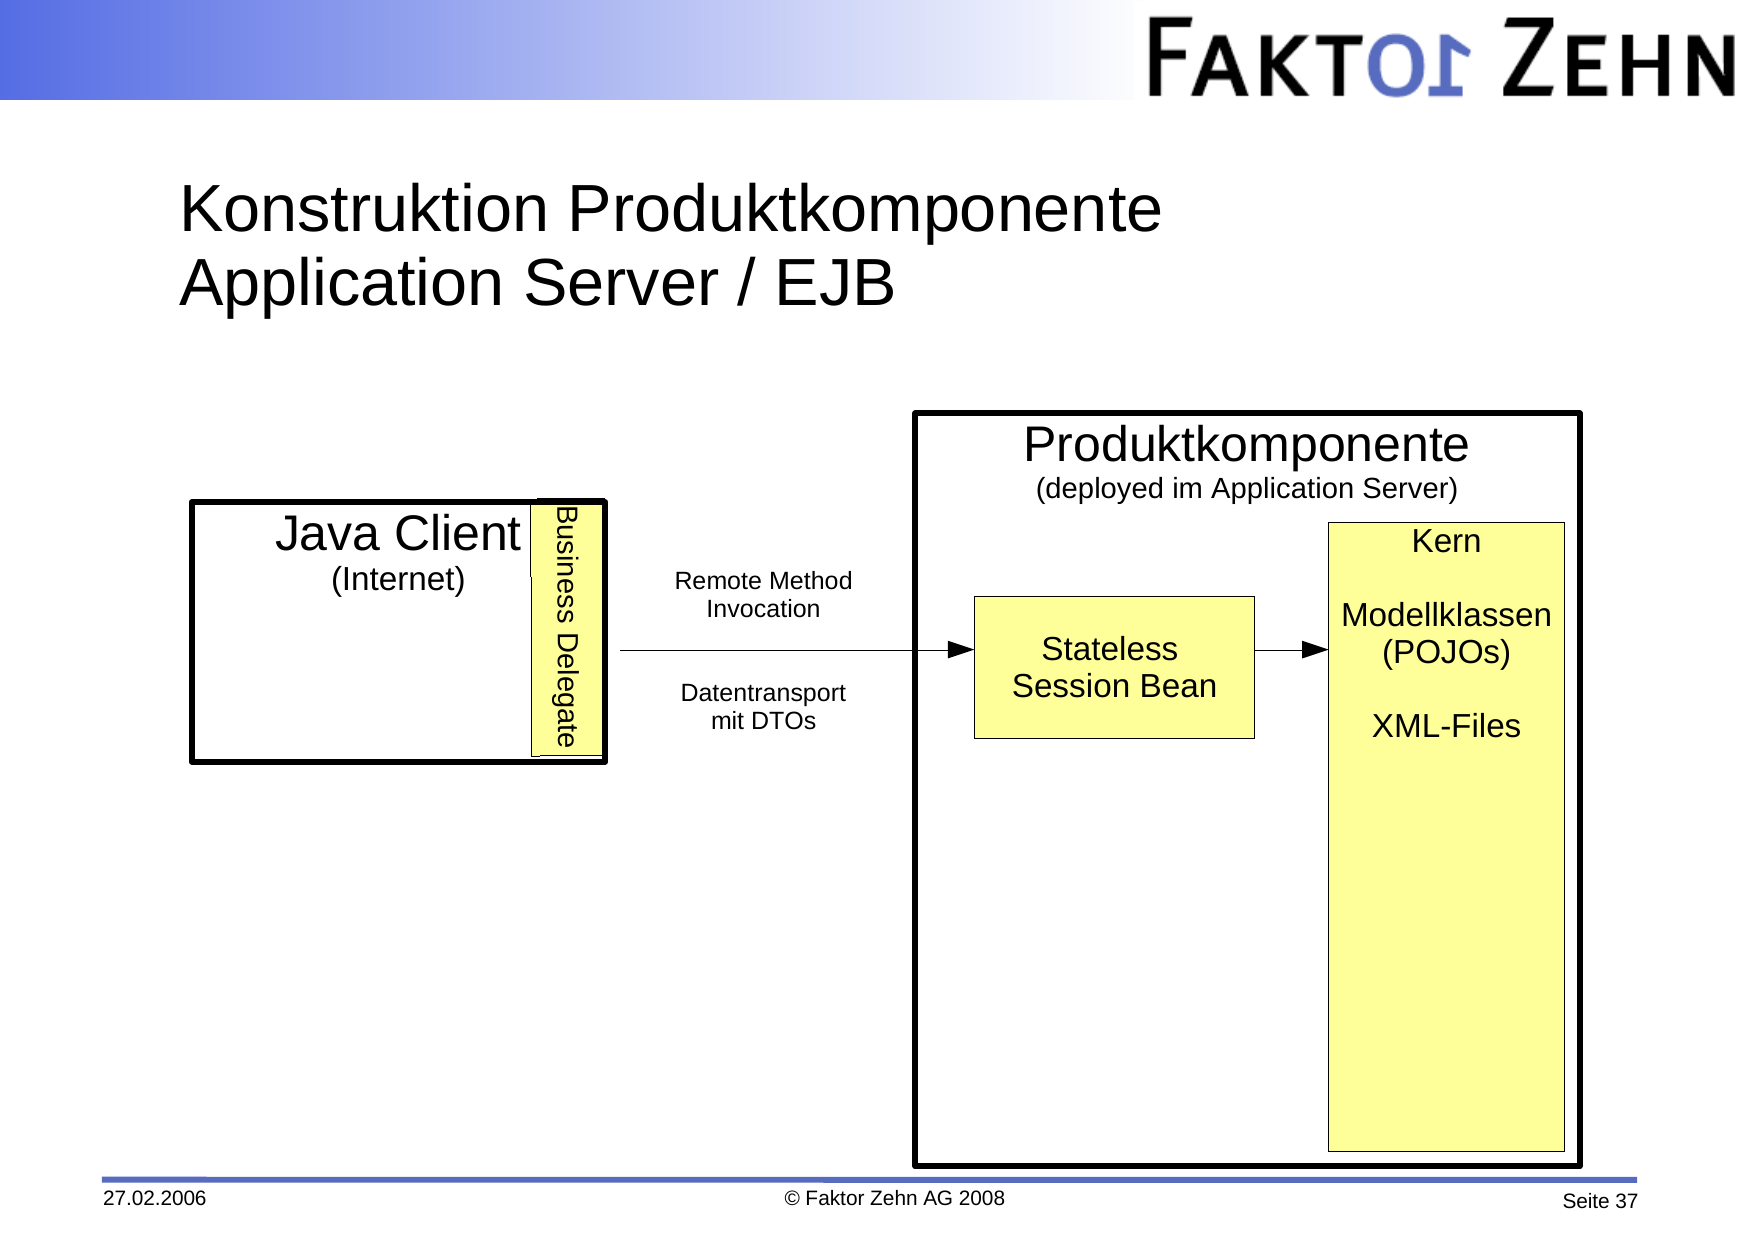

# Konstruktion Produktkomponente Application Server / EJB
Produktkomponente
(deployed im Application Server)
Java Client
(Internet)
Kern
Modellklassen
(POJOs)
XML-Files
Remote Method Invocation
Business Delegate
Stateless
Session Bean
Datentransport
mit DTOs